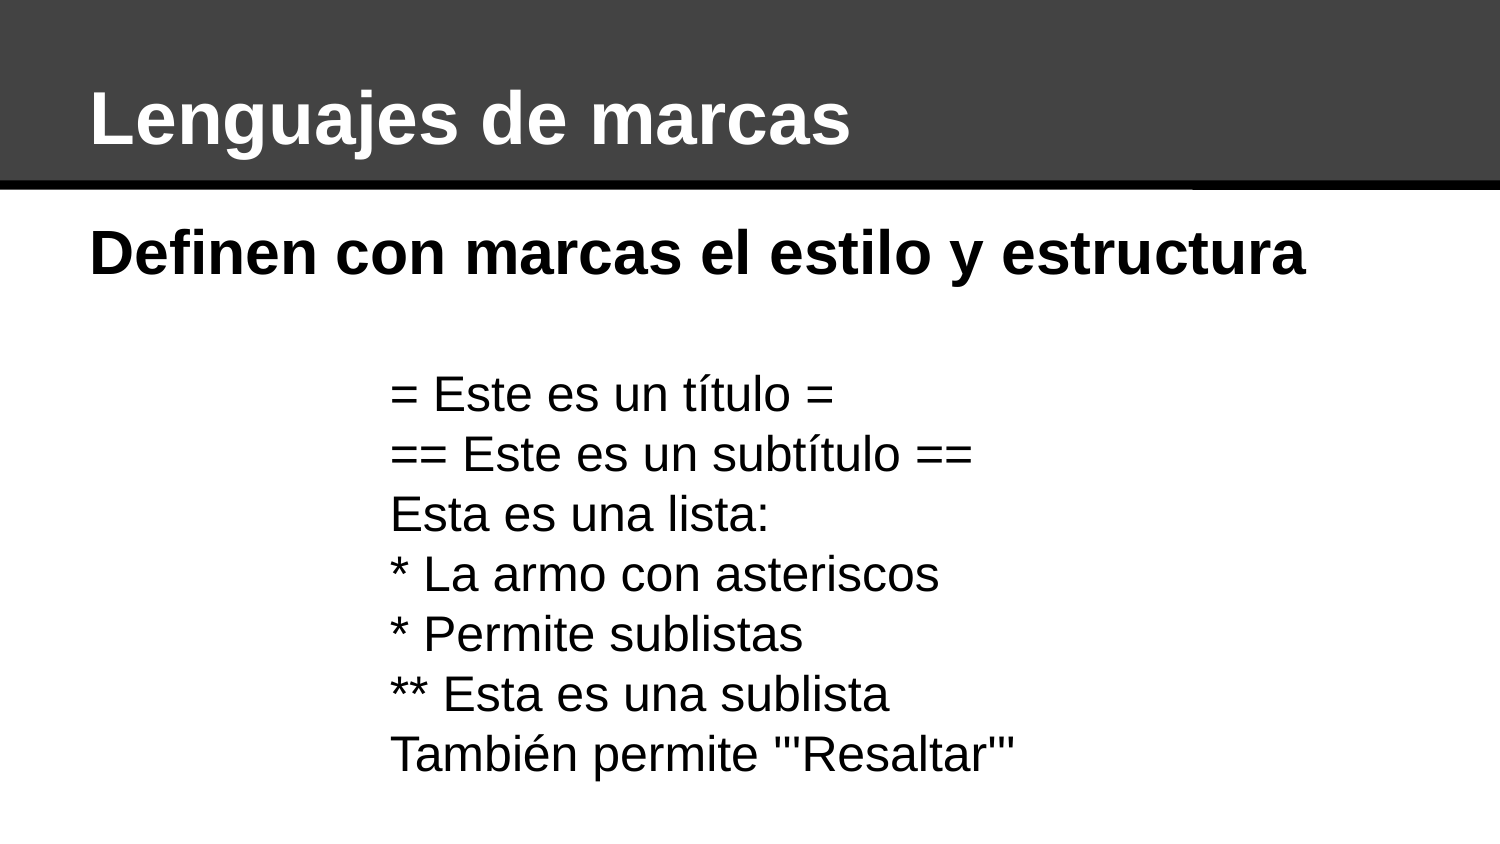

Lenguajes de marcas
Definen con marcas el estilo y estructura
= Este es un título =
== Este es un subtítulo ==
Esta es una lista:
* La armo con asteriscos
* Permite sublistas
** Esta es una sublista
También permite '''Resaltar'''